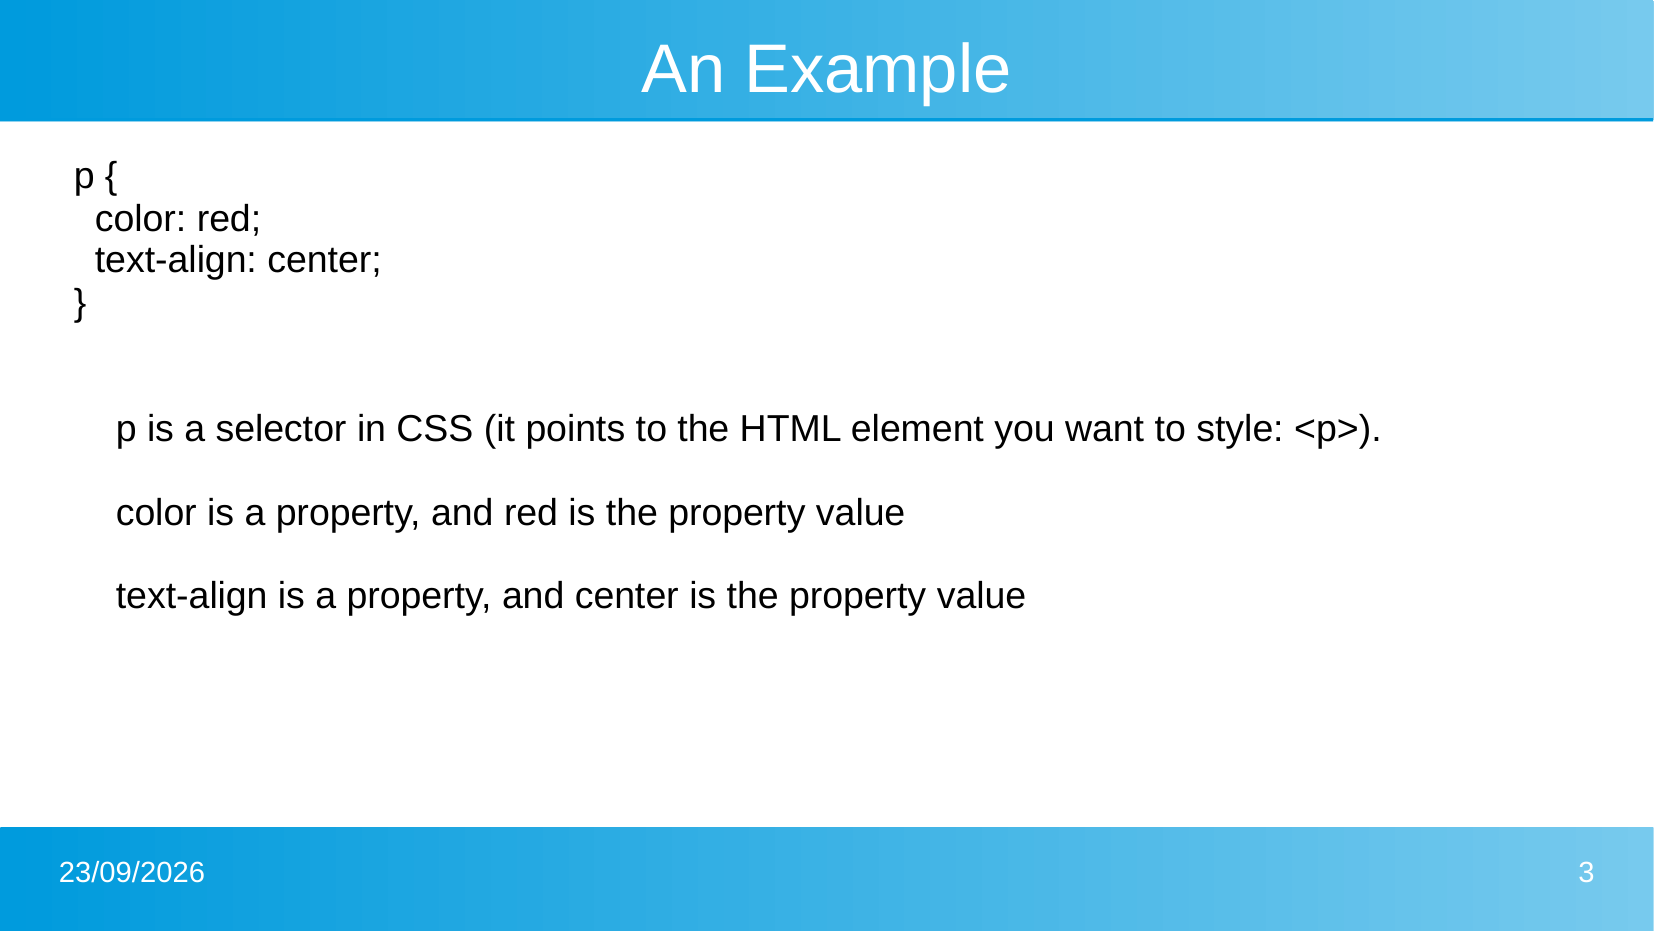

# An Example
p {
 color: red;
 text-align: center;
}
 p is a selector in CSS (it points to the HTML element you want to style: <p>).
 color is a property, and red is the property value
 text-align is a property, and center is the property value
3